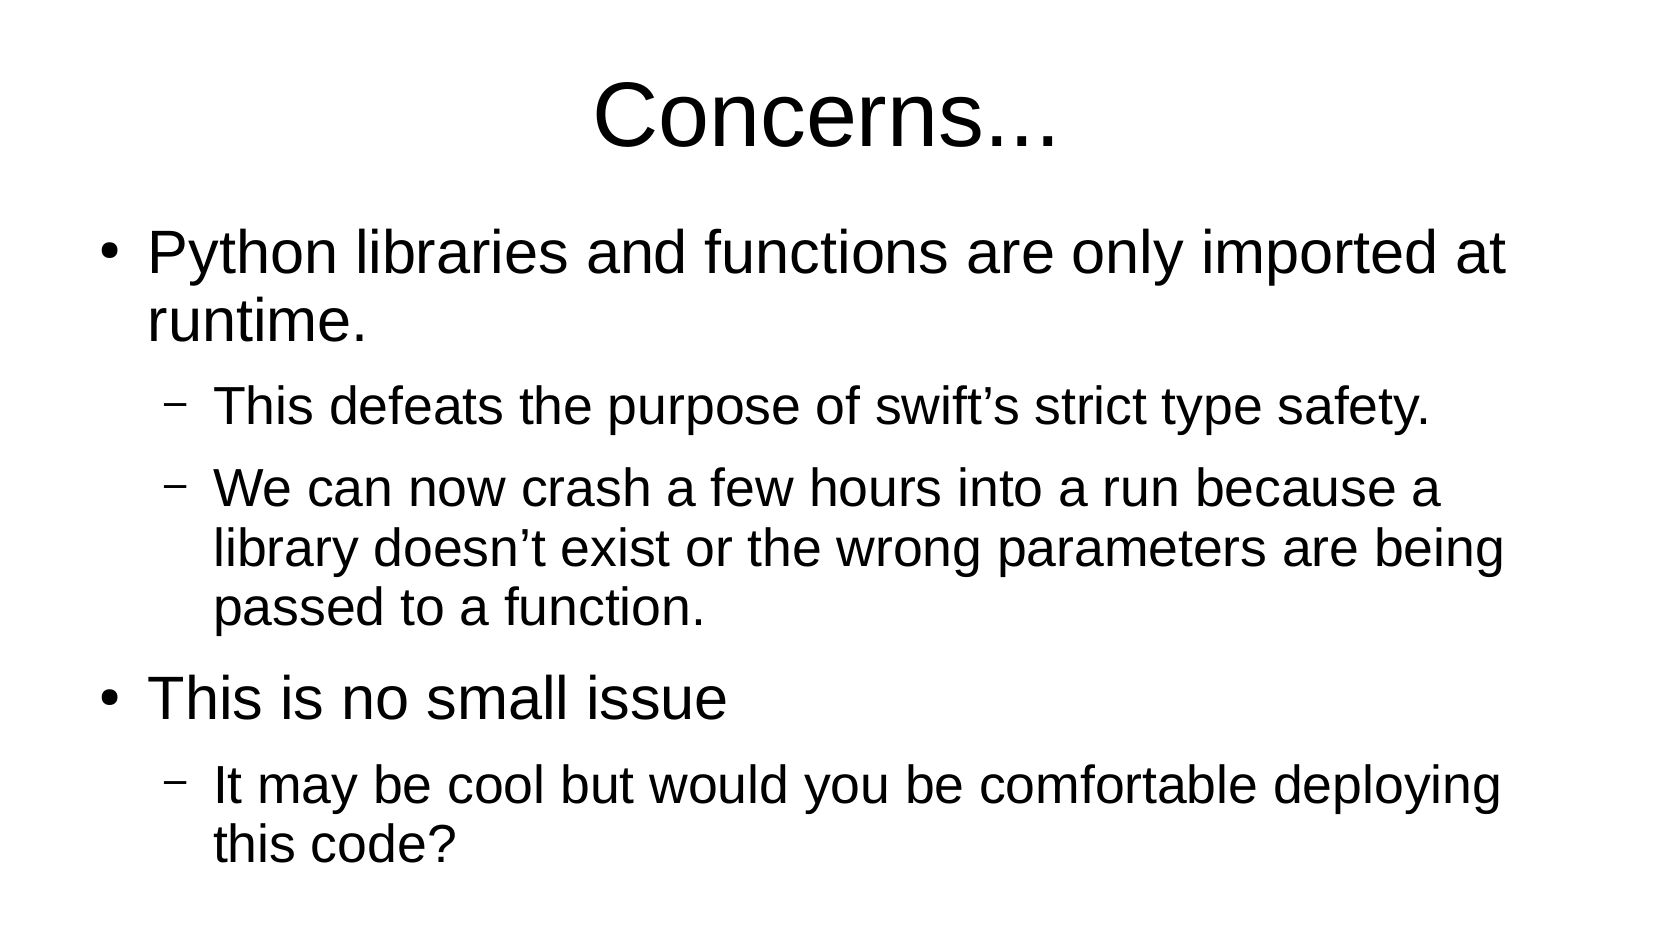

# Concerns...
Python libraries and functions are only imported at runtime.
This defeats the purpose of swift’s strict type safety.
We can now crash a few hours into a run because a library doesn’t exist or the wrong parameters are being passed to a function.
This is no small issue
It may be cool but would you be comfortable deploying this code?